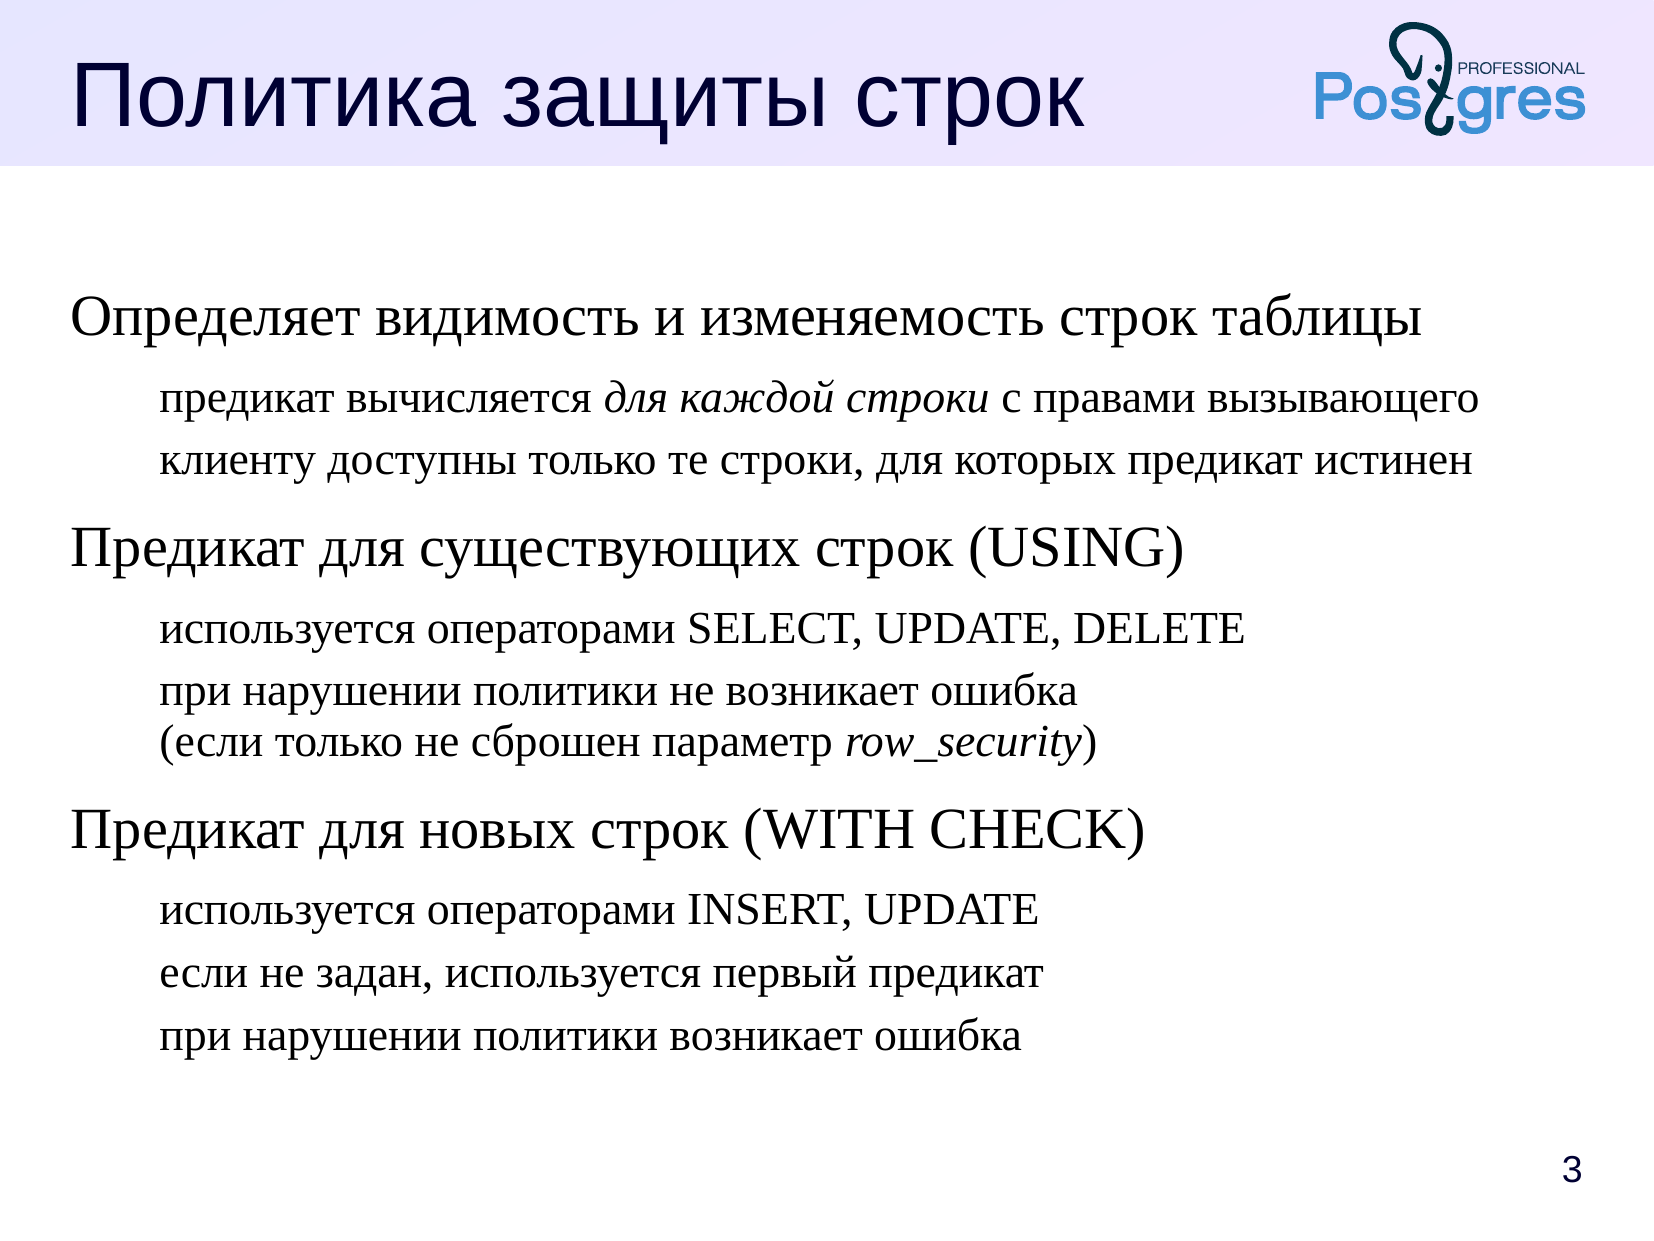

# Политика защиты строк
Определяет видимость и изменяемость строк таблицы
предикат вычисляется для каждой строки с правами вызывающего
клиенту доступны только те строки, для которых предикат истинен
Предикат для существующих строк (USING)
используется операторами SELECT, UPDATE, DELETE
при нарушении политики не возникает ошибка
(если только не сброшен параметр row_security)
Предикат для новых строк (WITH CHECK)
используется операторами INSERT, UPDATE
если не задан, используется первый предикат
при нарушении политики возникает ошибка